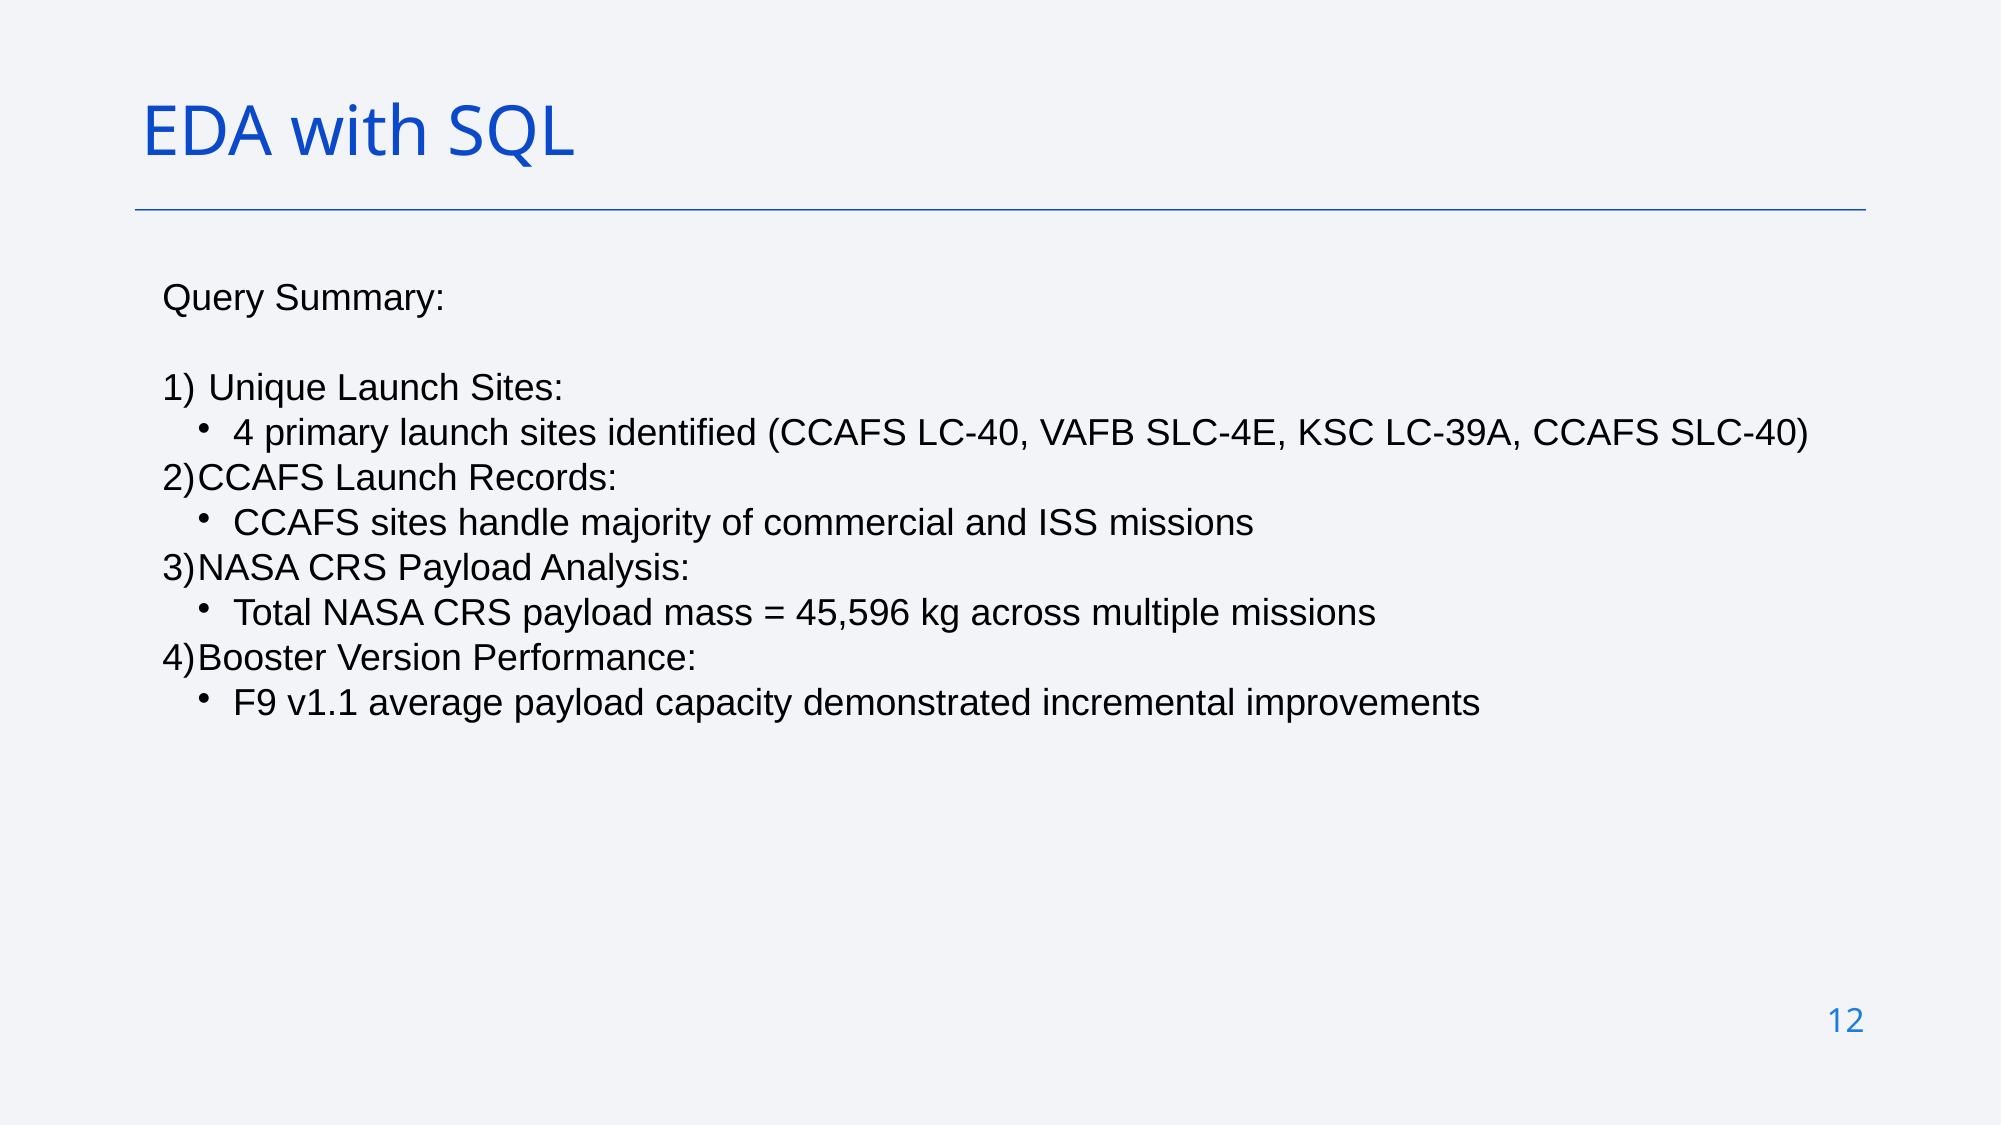

EDA with SQL
Query Summary:
 Unique Launch Sites:
4 primary launch sites identified (CCAFS LC-40, VAFB SLC-4E, KSC LC-39A, CCAFS SLC-40)
CCAFS Launch Records:
CCAFS sites handle majority of commercial and ISS missions
NASA CRS Payload Analysis:
Total NASA CRS payload mass = 45,596 kg across multiple missions
Booster Version Performance:
F9 v1.1 average payload capacity demonstrated incremental improvements
12